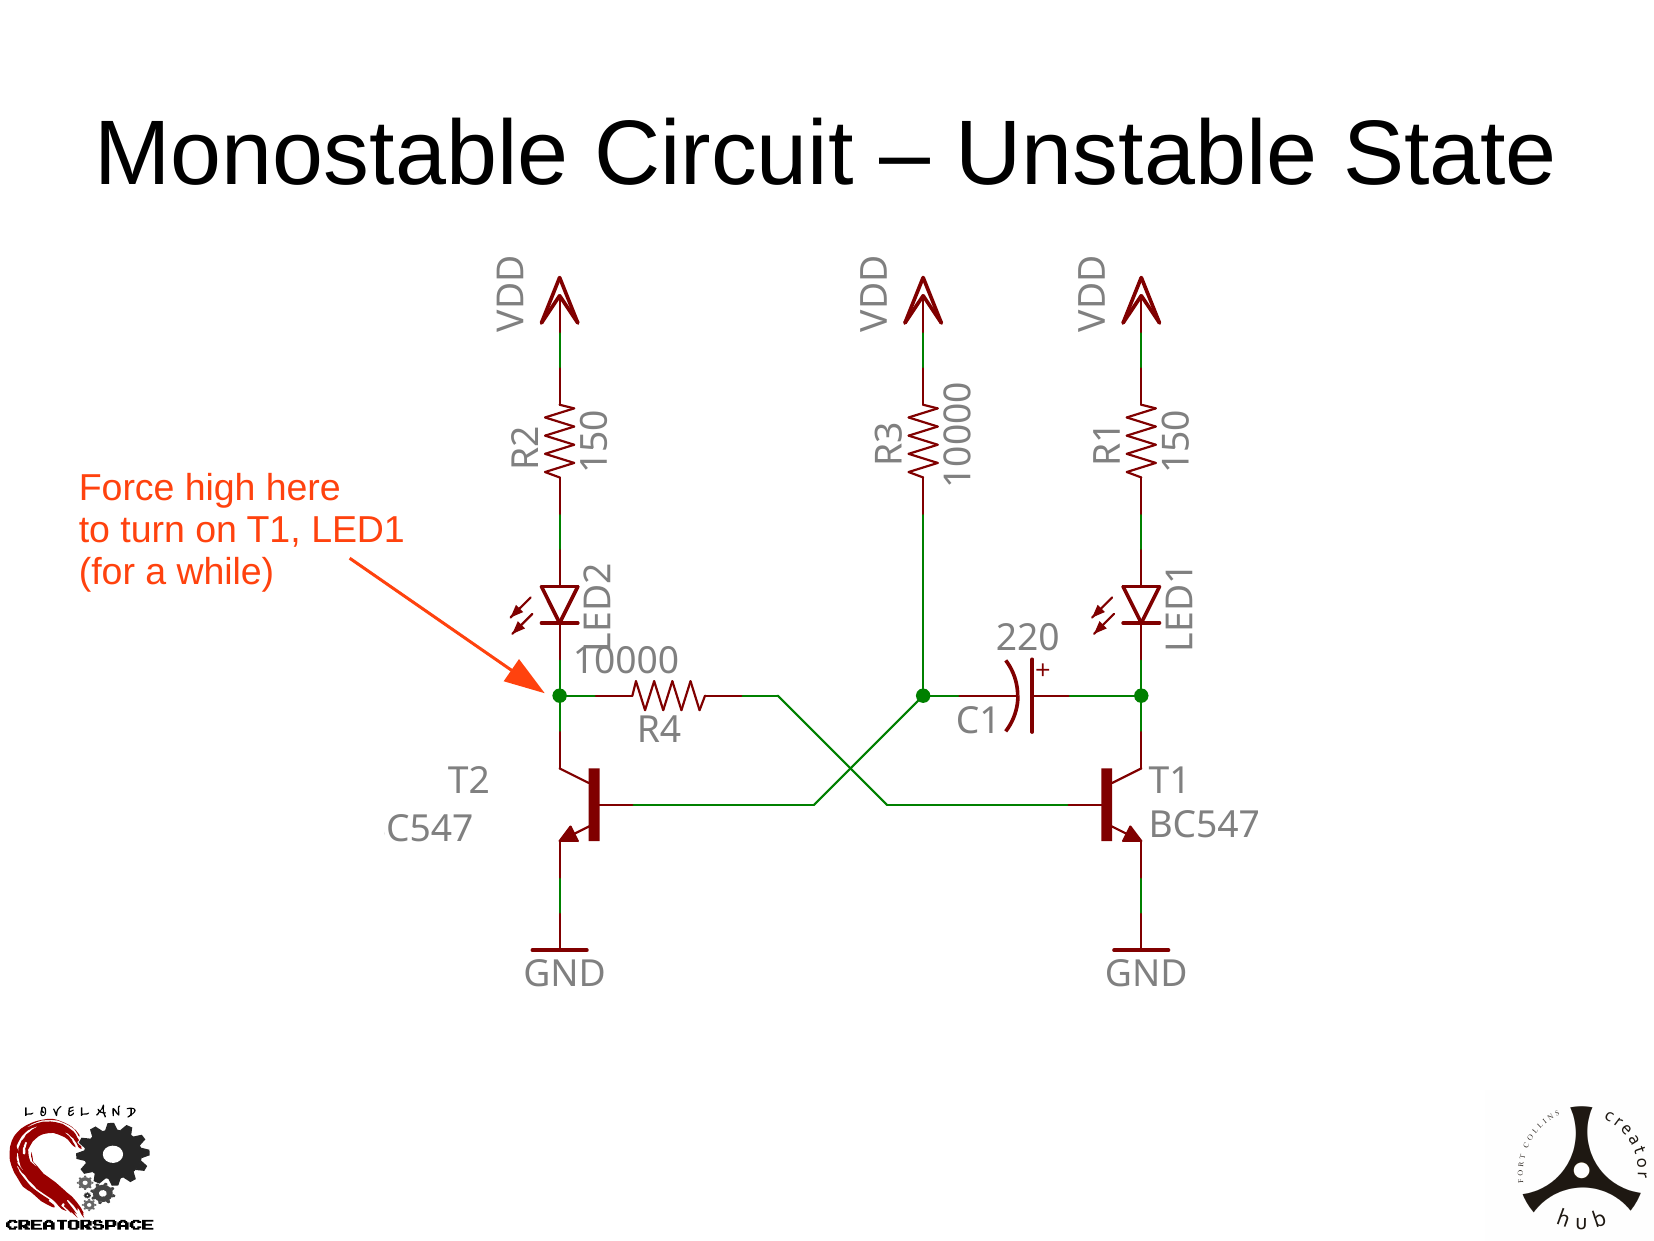

# Monostable Circuit – Unstable State
Force high here
to turn on T1, LED1
(for a while)